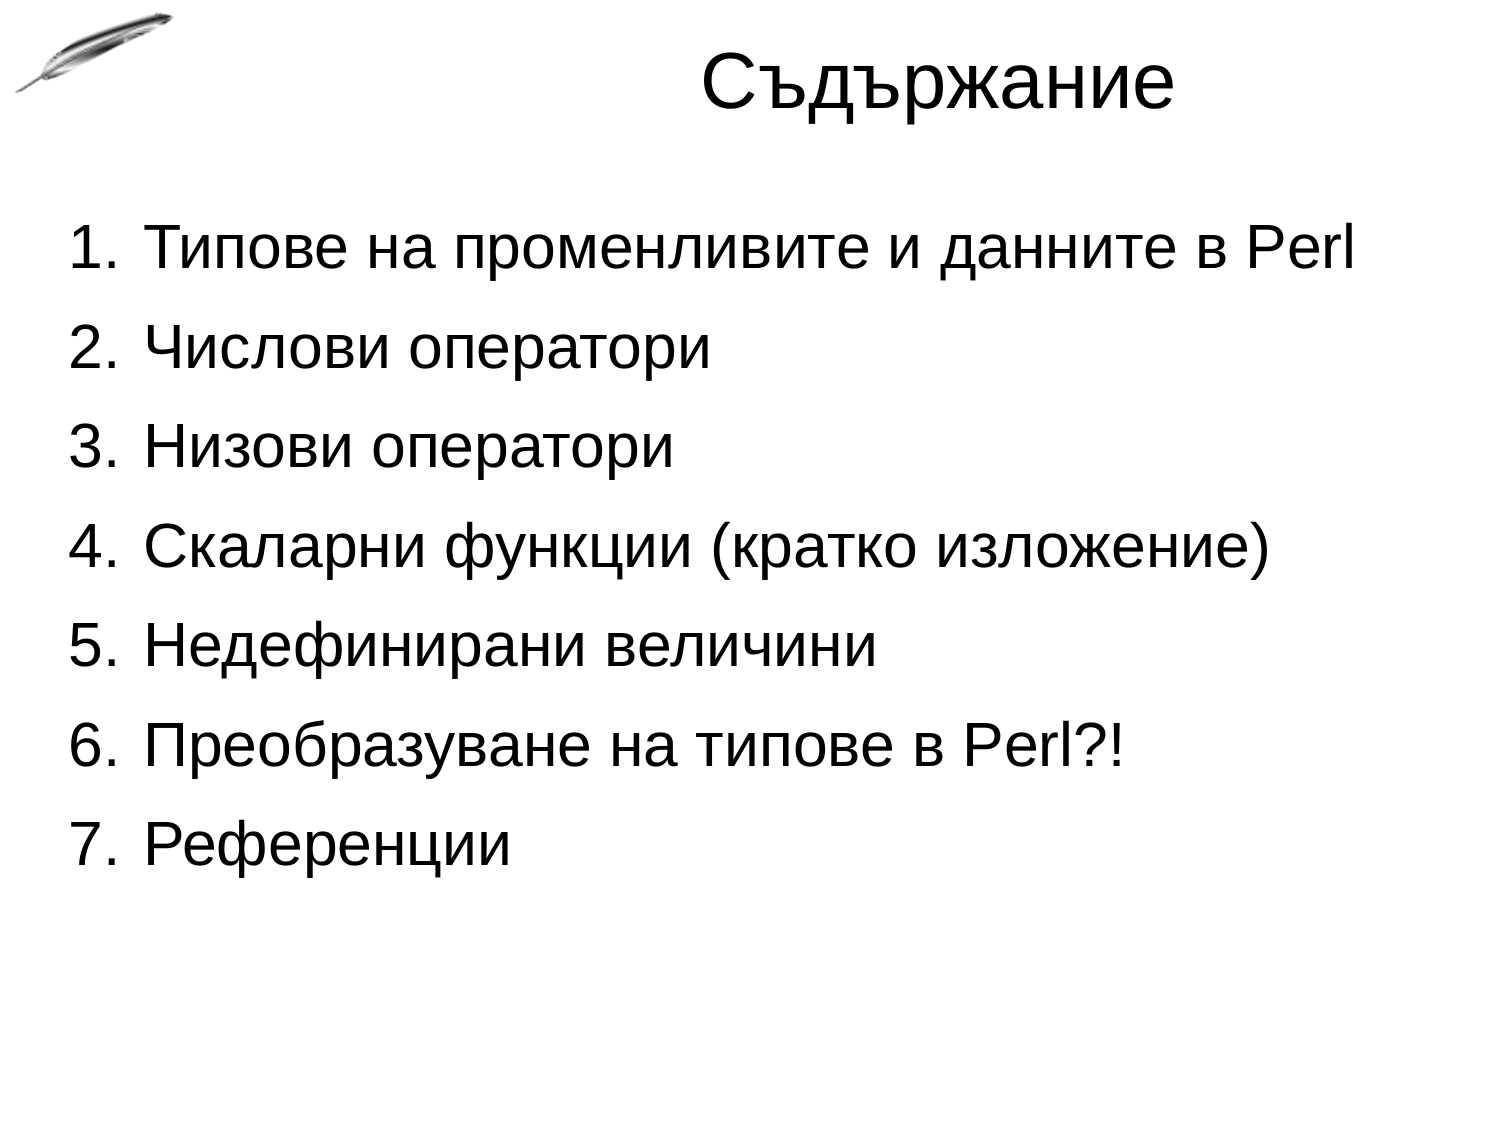

# Съдържание
Типове на променливите и данните в Perl
Числови оператори
Низови оператори
Скаларни функции (кратко изложение)
Недефинирани величини
Преобразуване на типове в Perl?!
Референции